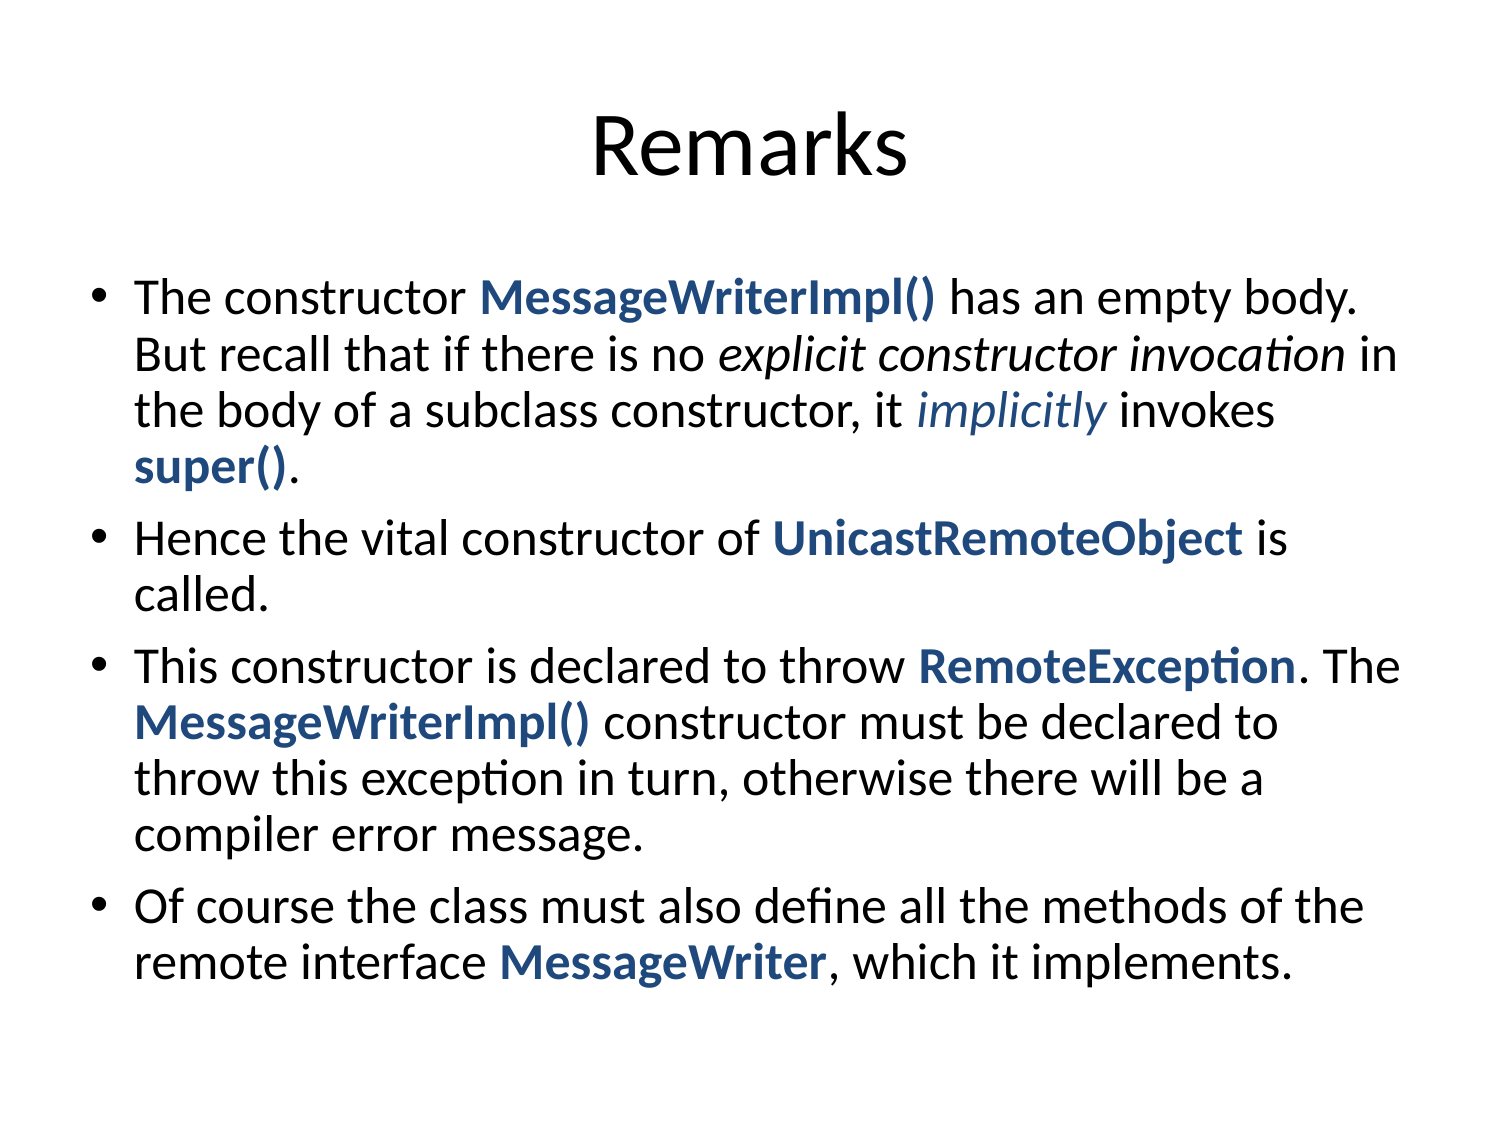

# Remarks
The constructor MessageWriterImpl() has an empty body. But recall that if there is no explicit constructor invocation in the body of a subclass constructor, it implicitly invokes super().
Hence the vital constructor of UnicastRemoteObject is called.
This constructor is declared to throw RemoteException. The MessageWriterImpl() constructor must be declared to throw this exception in turn, otherwise there will be a compiler error message.
Of course the class must also define all the methods of the remote interface MessageWriter, which it implements.